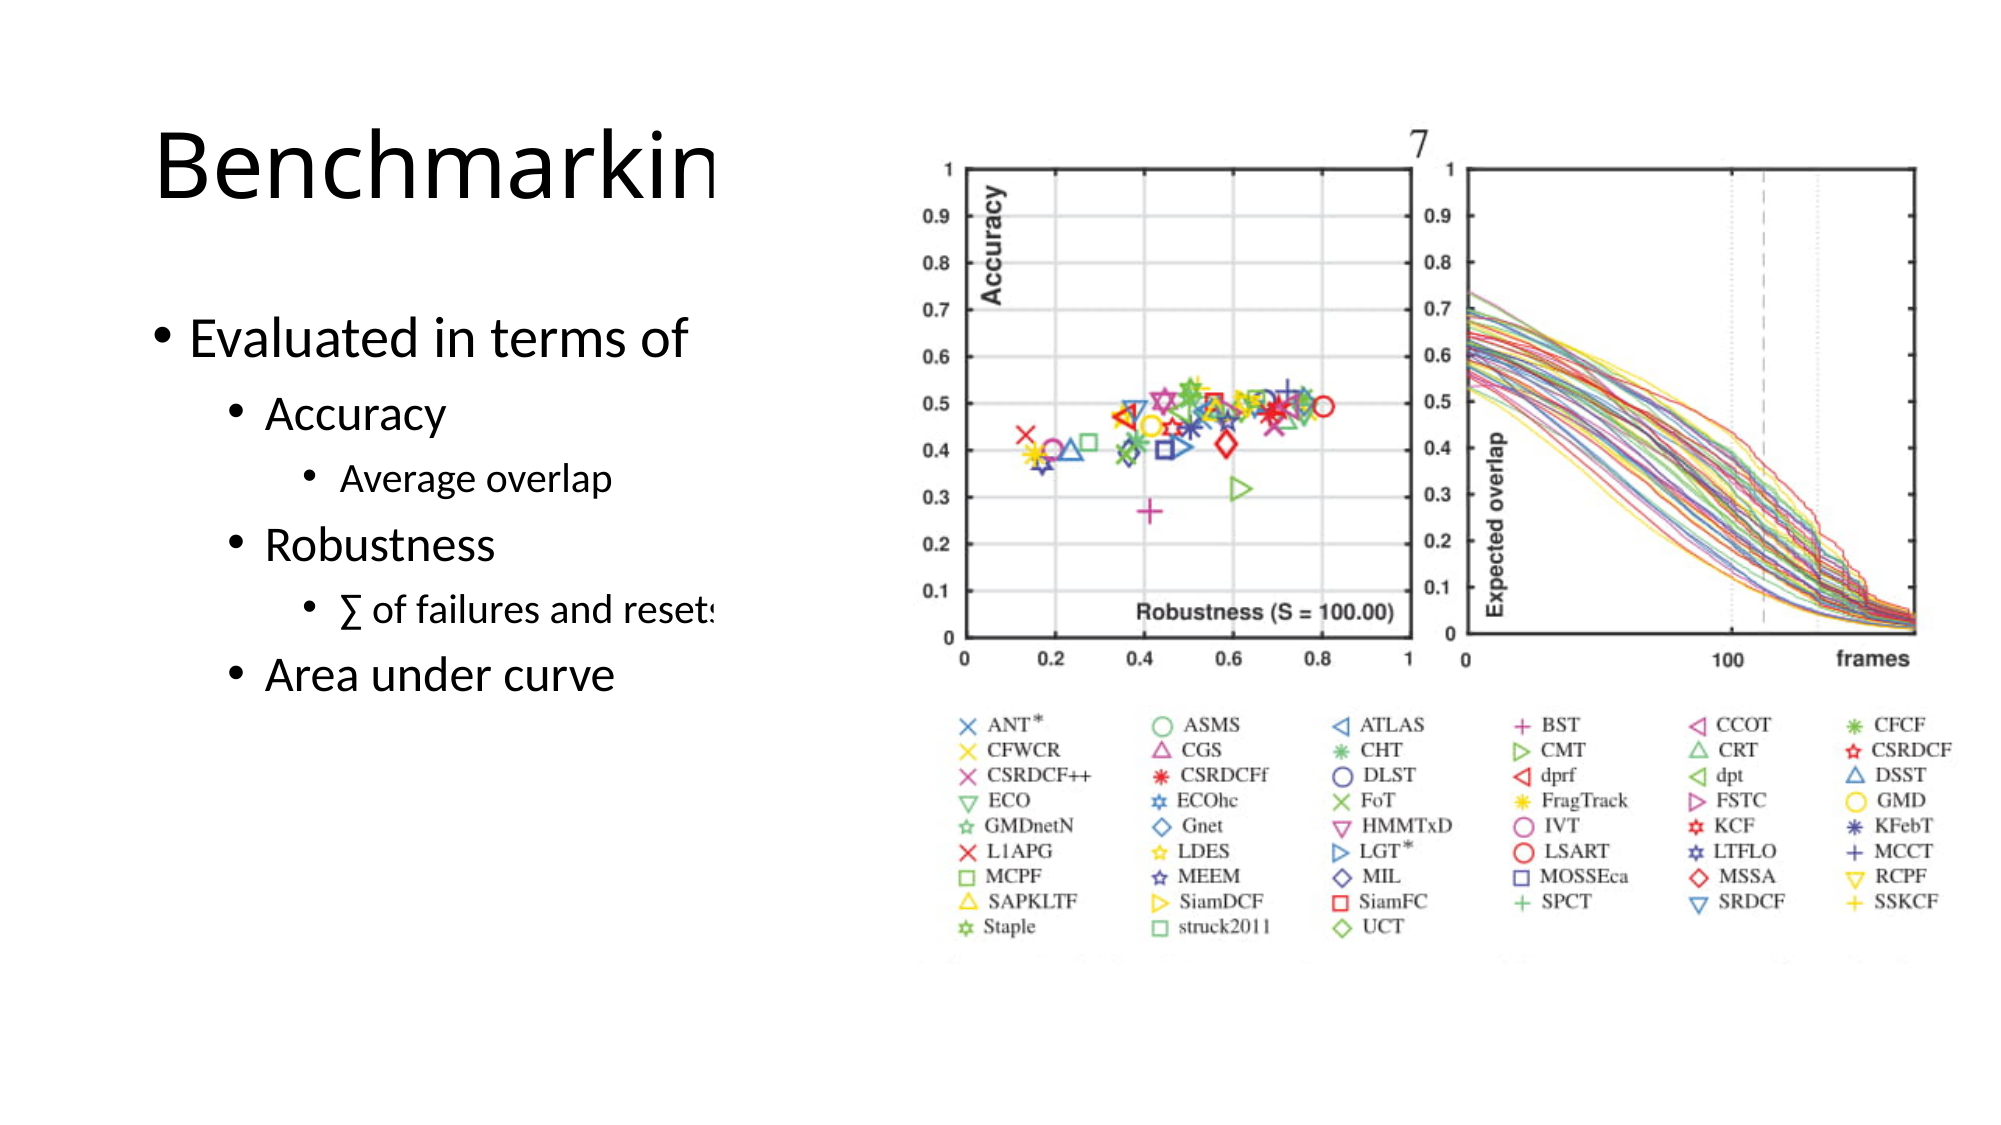

# Benchmarking
Evaluated in terms of
Accuracy
Average overlap
Robustness
∑ of failures and resets
Area under curve